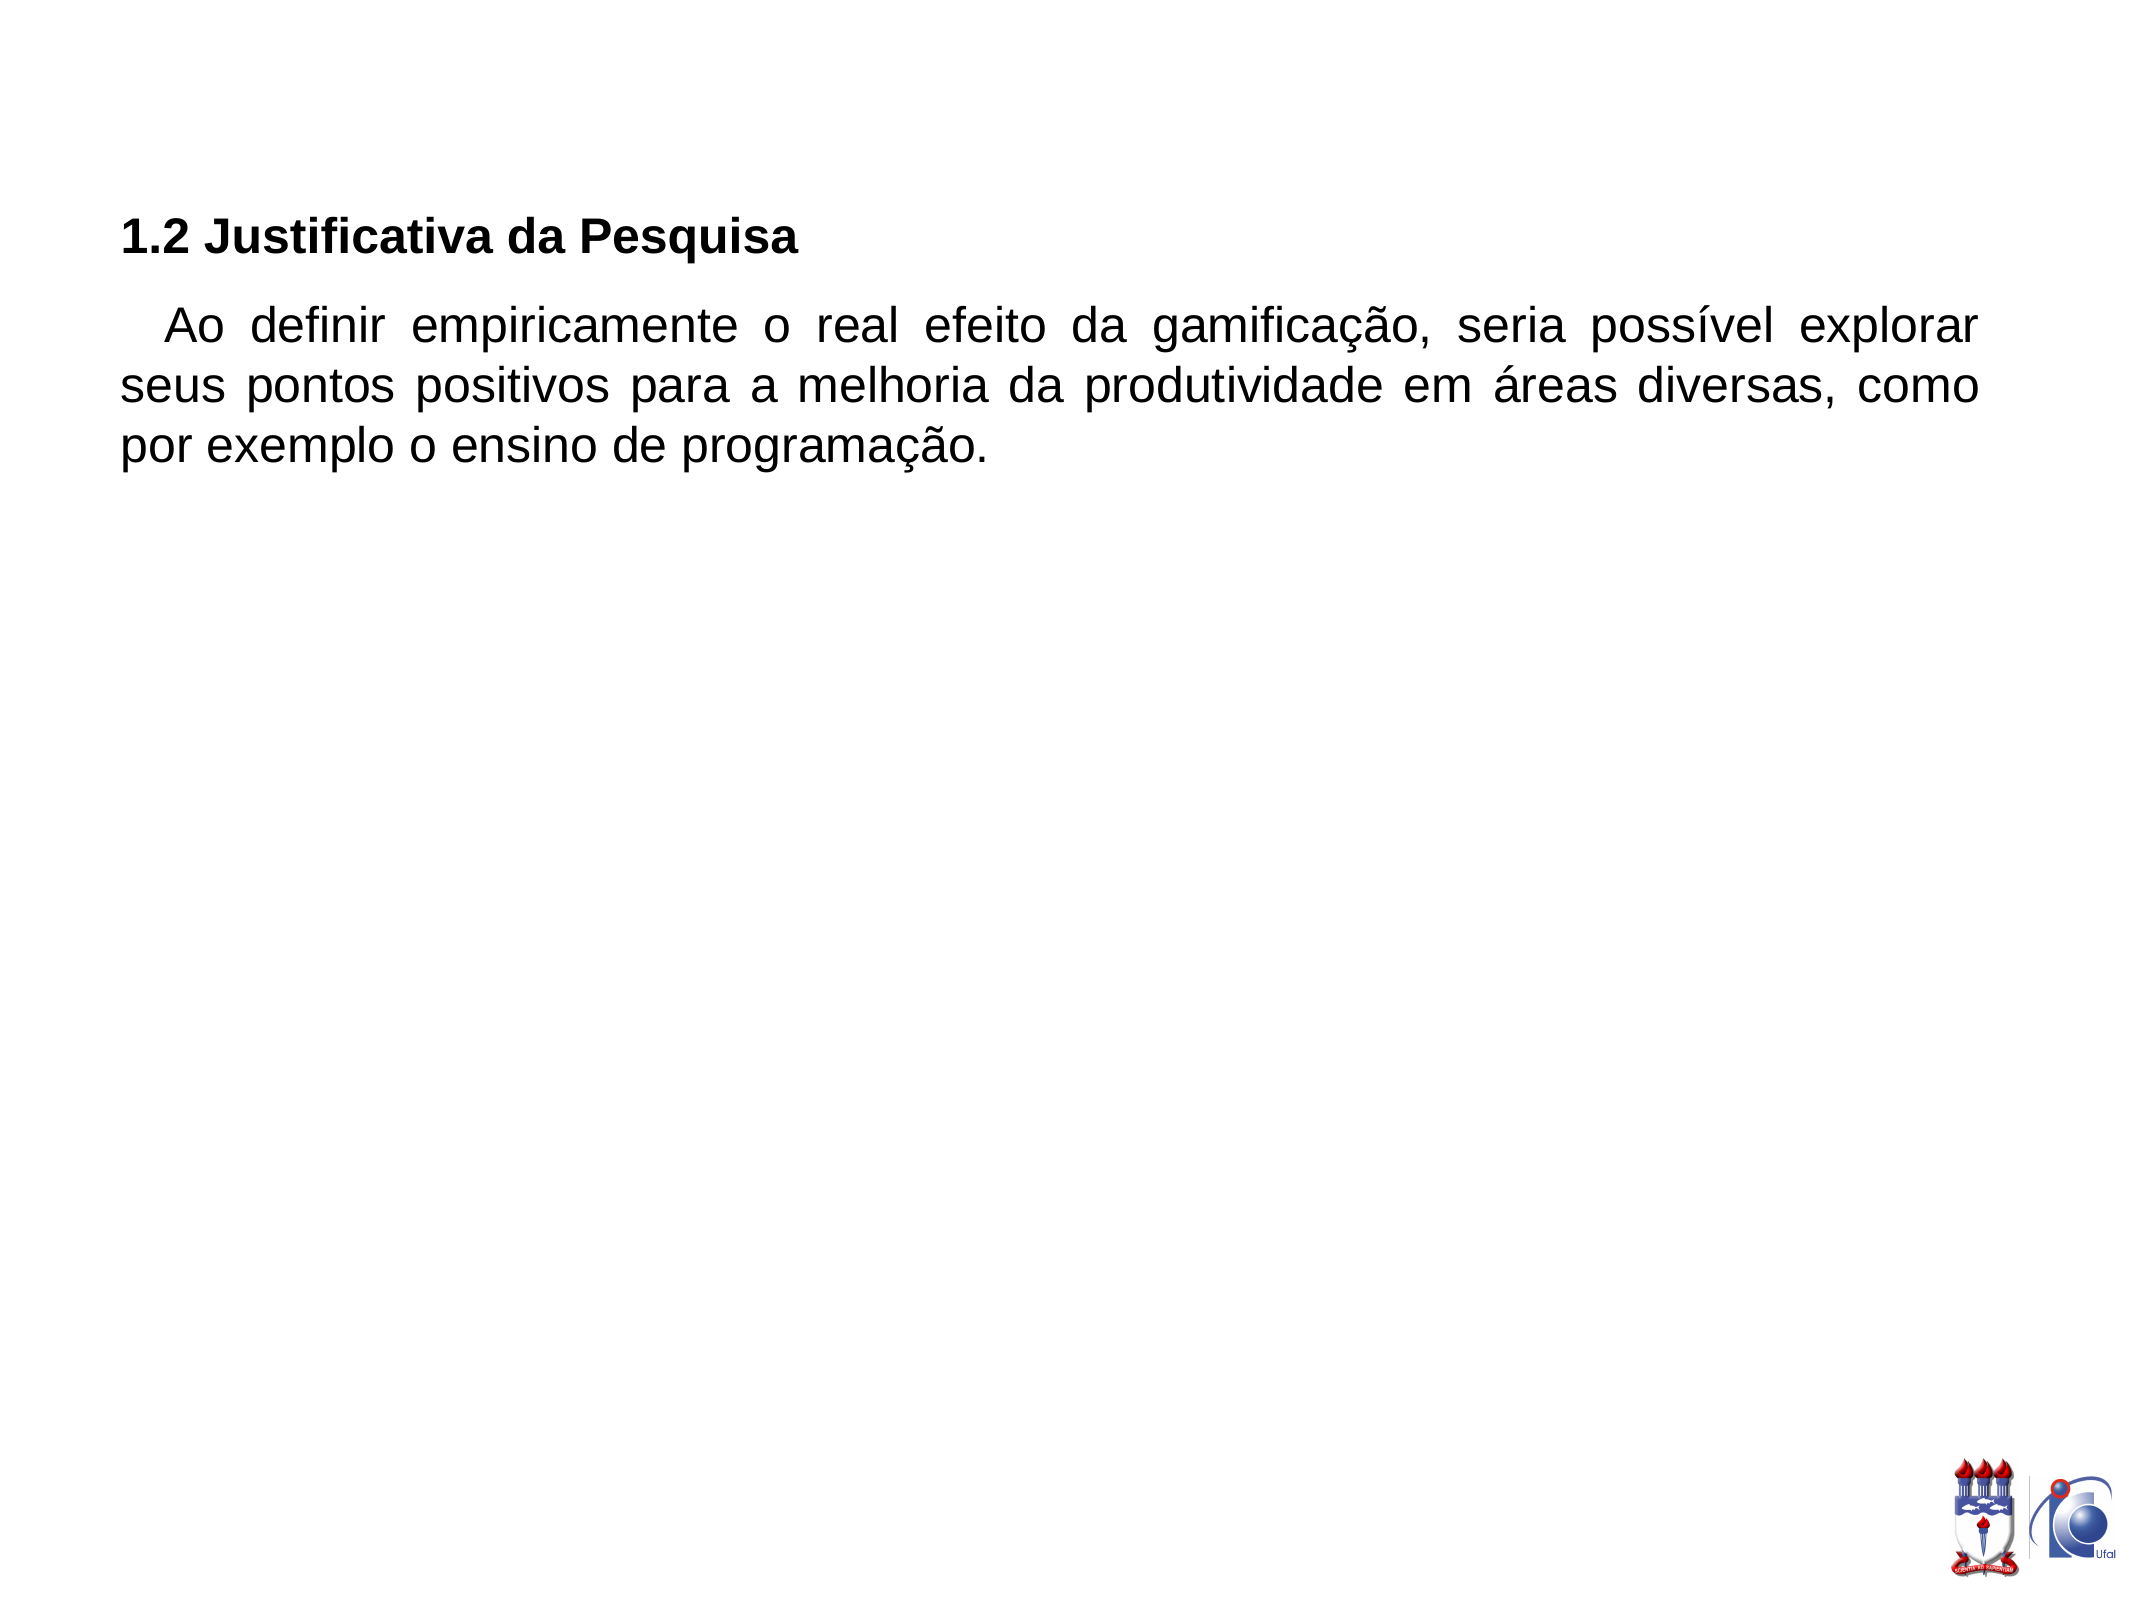

# 1.2 Justificativa da Pesquisa
Ao definir empiricamente o real efeito da gamificação, seria possível explorar seus pontos positivos para a melhoria da produtividade em áreas diversas, como por exemplo o ensino de programação.